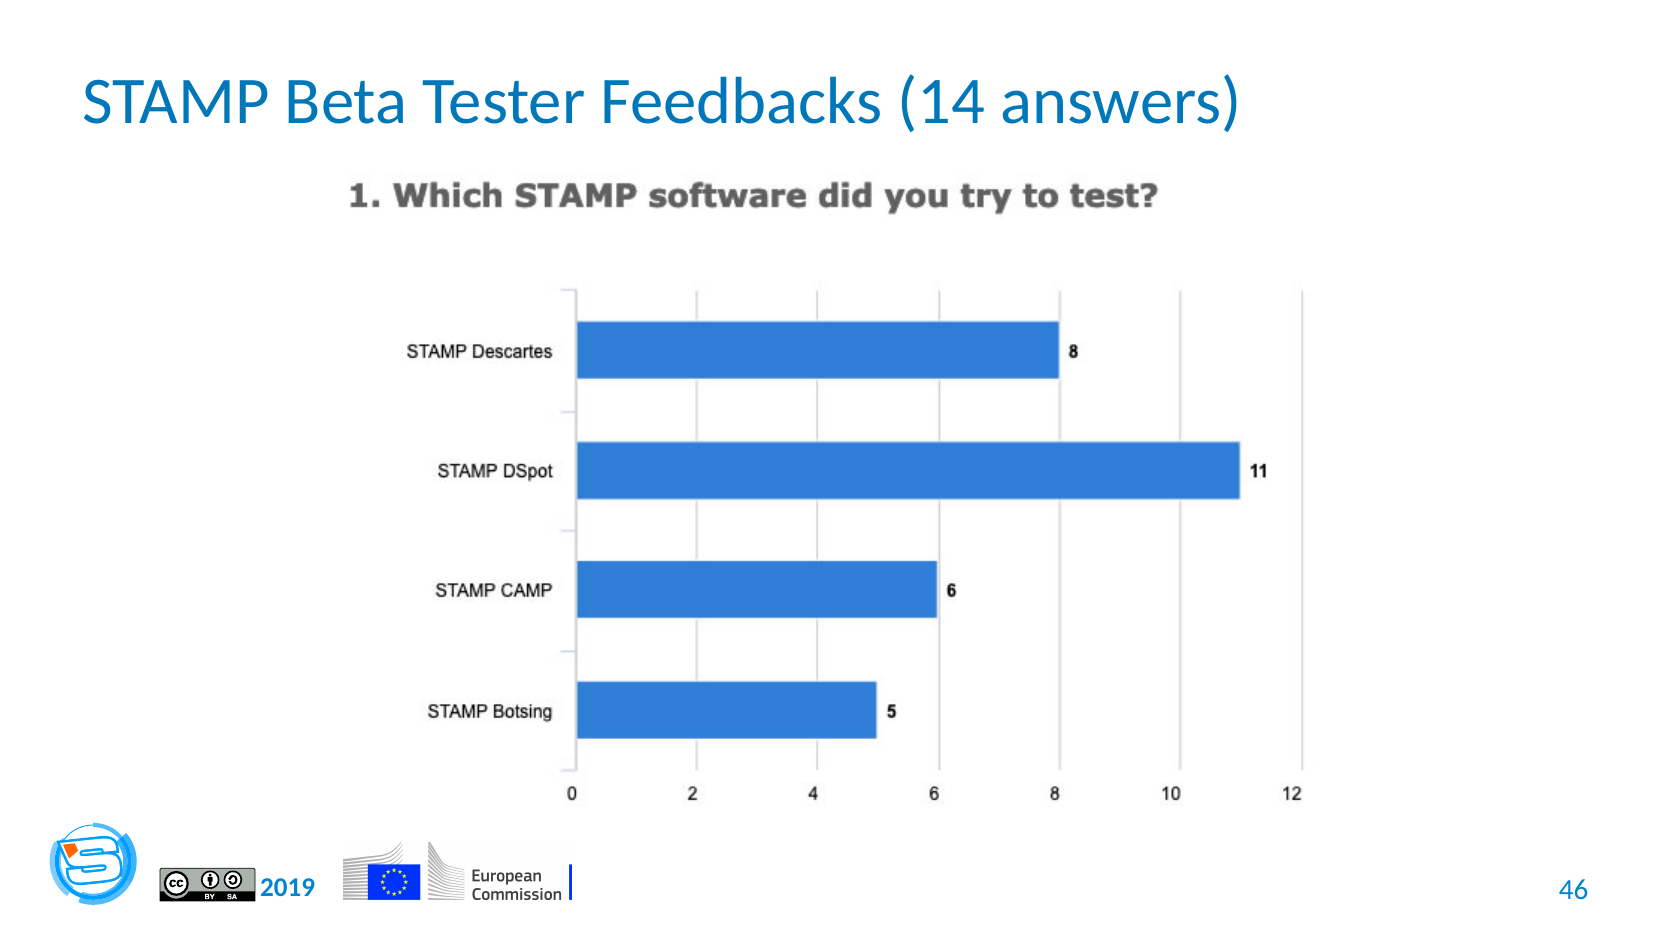

# STAMP Beta Tester Feedbacks (14 answers)
46